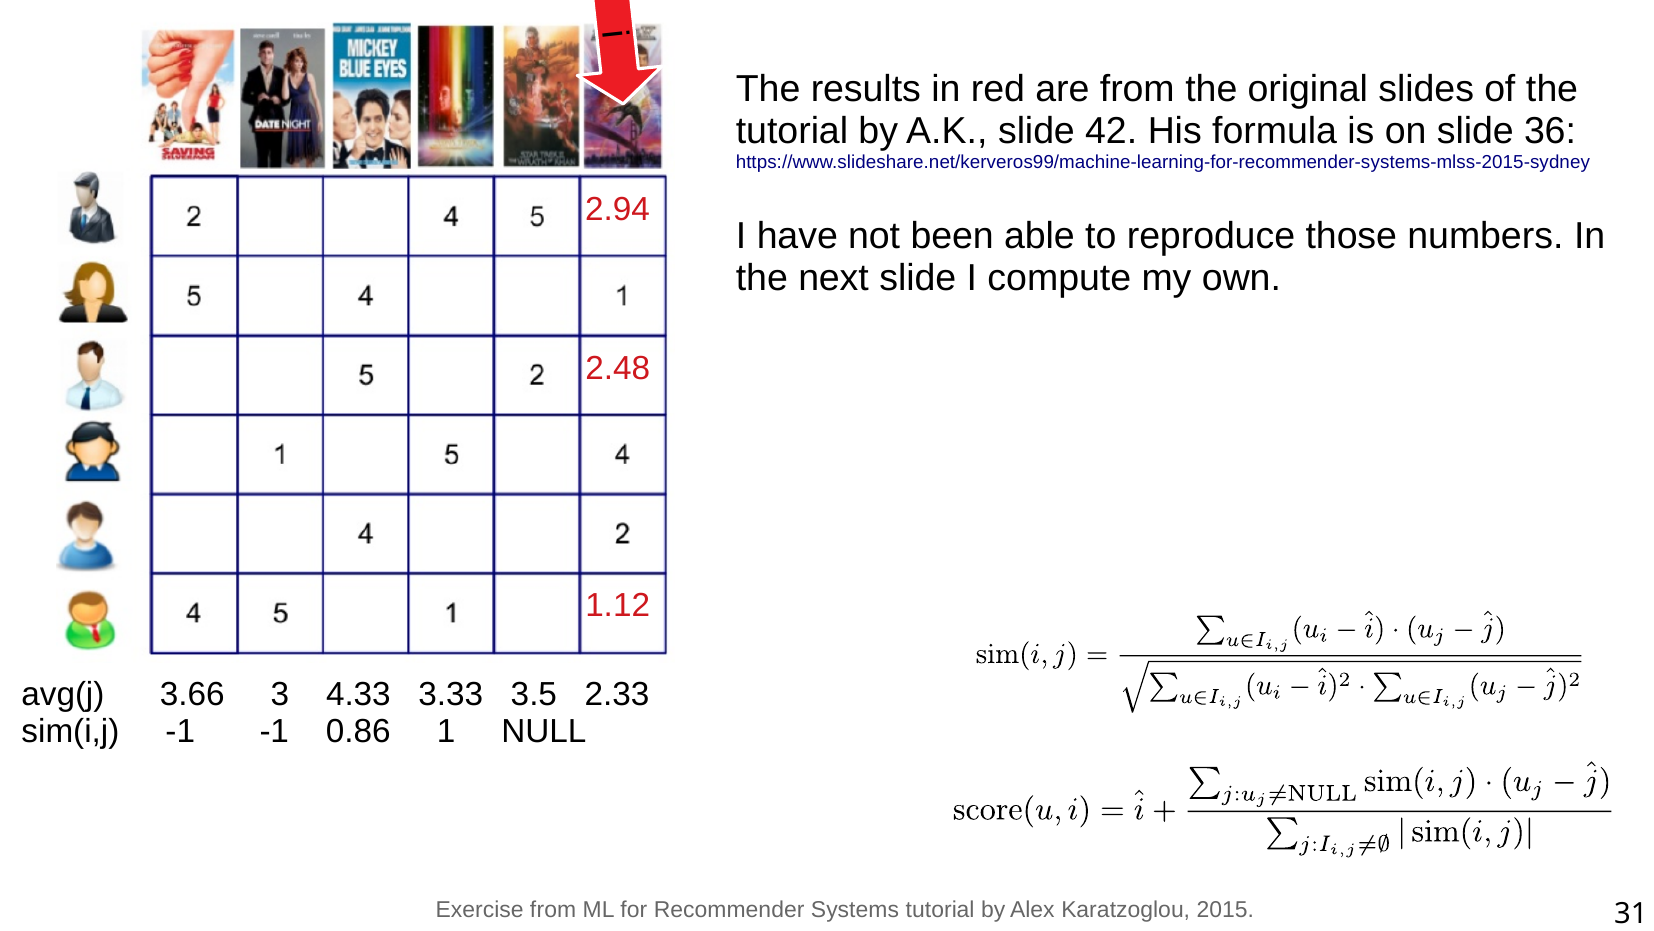

i
The results in red are from the original slides of the tutorial by A.K., slide 42. His formula is on slide 36:
https://www.slideshare.net/kerveros99/machine-learning-for-recommender-systems-mlss-2015-sydney
I have not been able to reproduce those numbers. In the next slide I compute my own.
2.94
2.48
1.12
avg(j) 3.66 3 4.33 3.33 3.5 2.33
sim(i,j) -1 -1 0.86 1 NULL
Exercise from ML for Recommender Systems tutorial by Alex Karatzoglou, 2015.
31